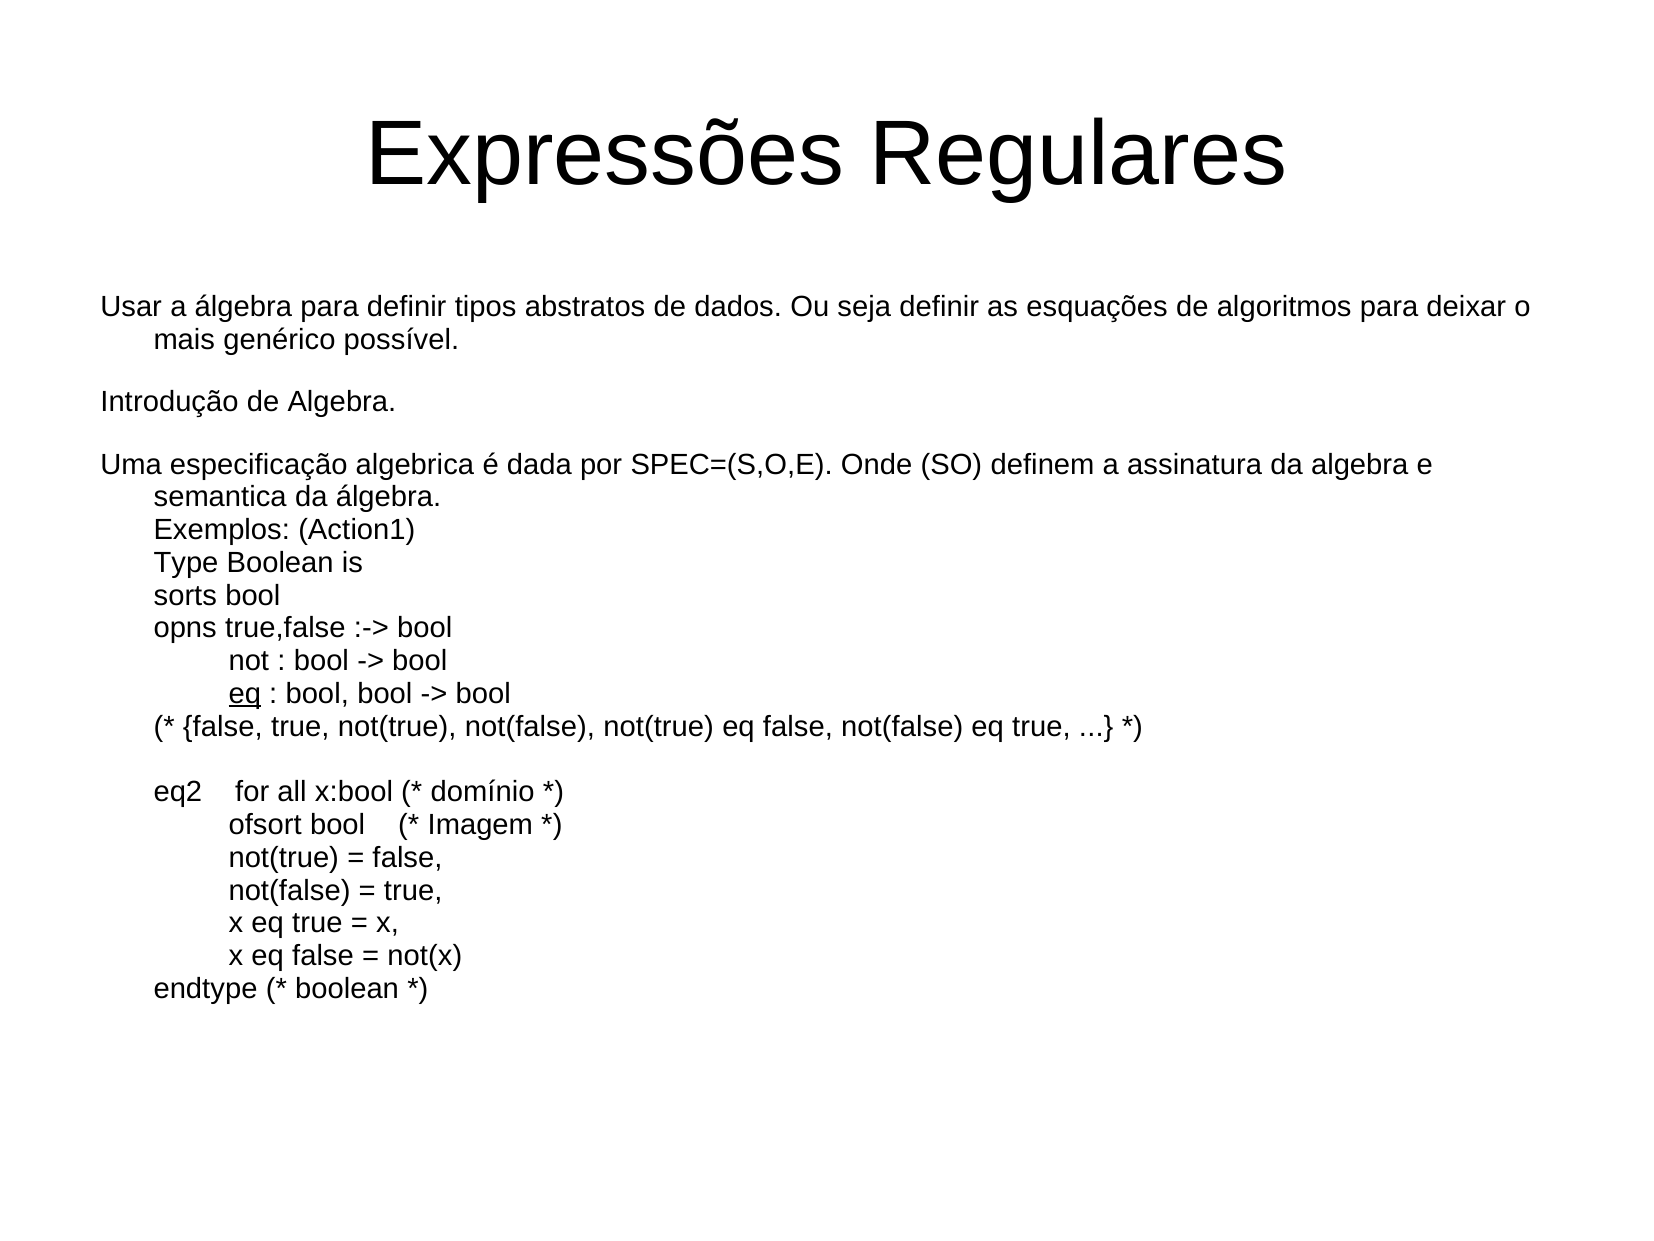

# Expressões Regulares
Usar a álgebra para definir tipos abstratos de dados. Ou seja definir as esquações de algoritmos para deixar o mais genérico possível.
Introdução de Algebra.
Uma especificação algebrica é dada por SPEC=(S,O,E). Onde (SO) definem a assinatura da algebra e semantica da álgebra.
Exemplos: (Action1)
Type Boolean is
sorts bool
opns true,false :-> bool
	not : bool -> bool
	eq : bool, bool -> bool
(* {false, true, not(true), not(false), not(true) eq false, not(false) eq true, ...} *)
eq2 for all x:bool (* domínio *)
	ofsort bool (* Imagem *)
	not(true) = false,
	not(false) = true,
	x eq true = x,
	x eq false = not(x)
endtype (* boolean *)